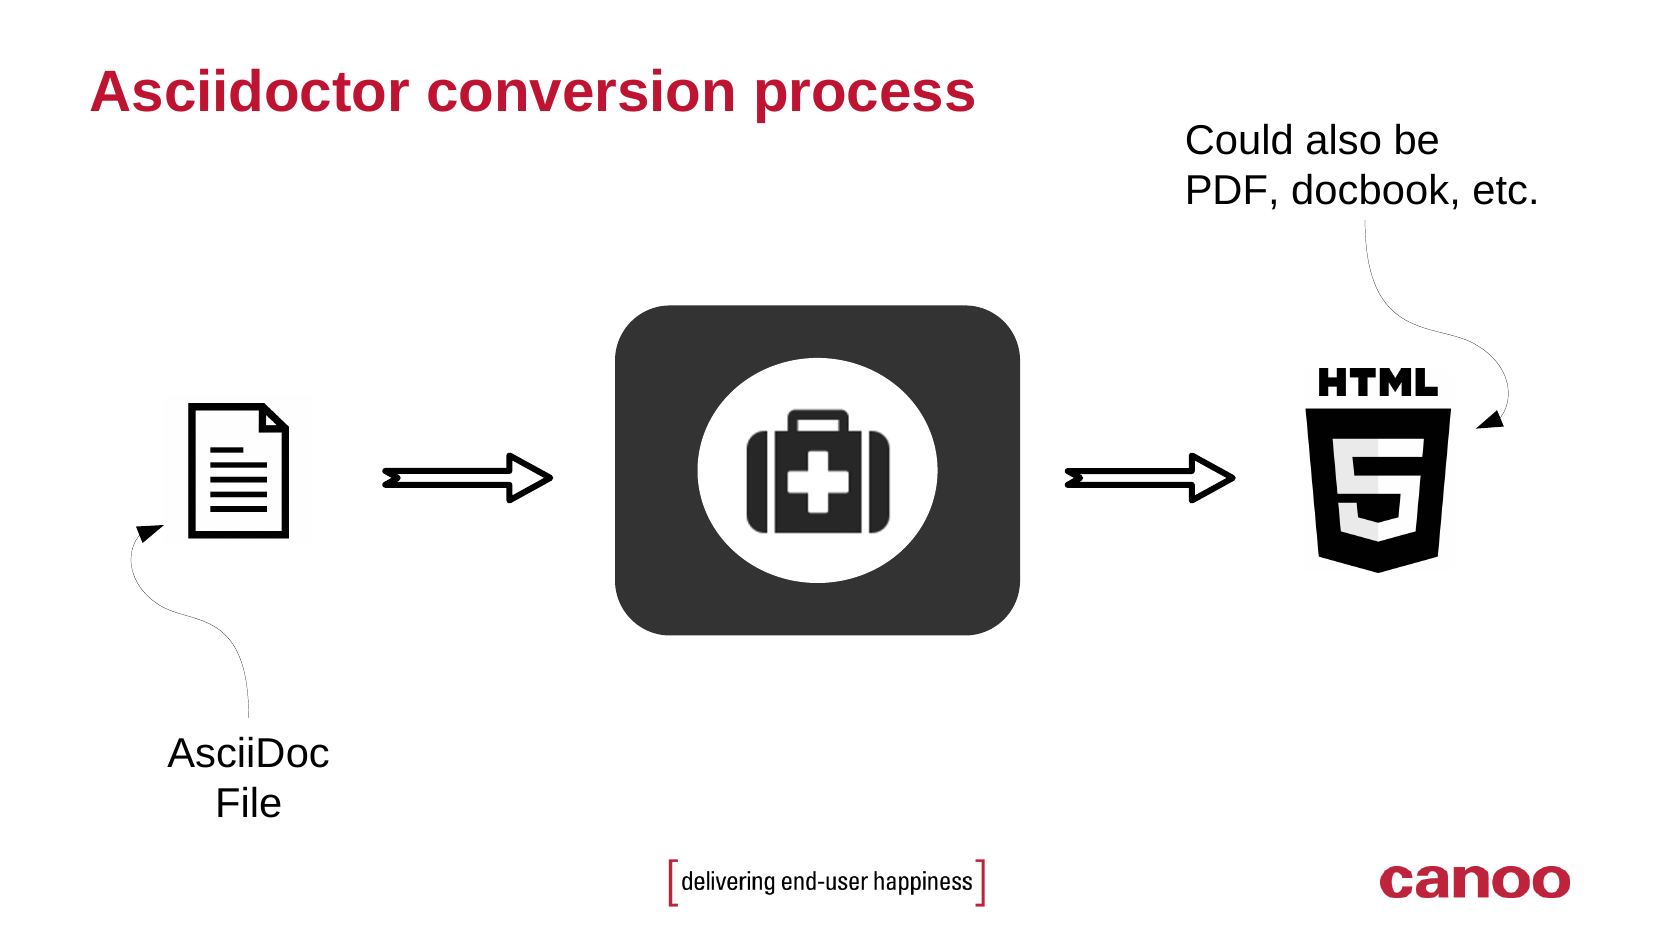

# Asciidoctor conversion process
Could also be
PDF, docbook, etc.
AsciiDoc
File